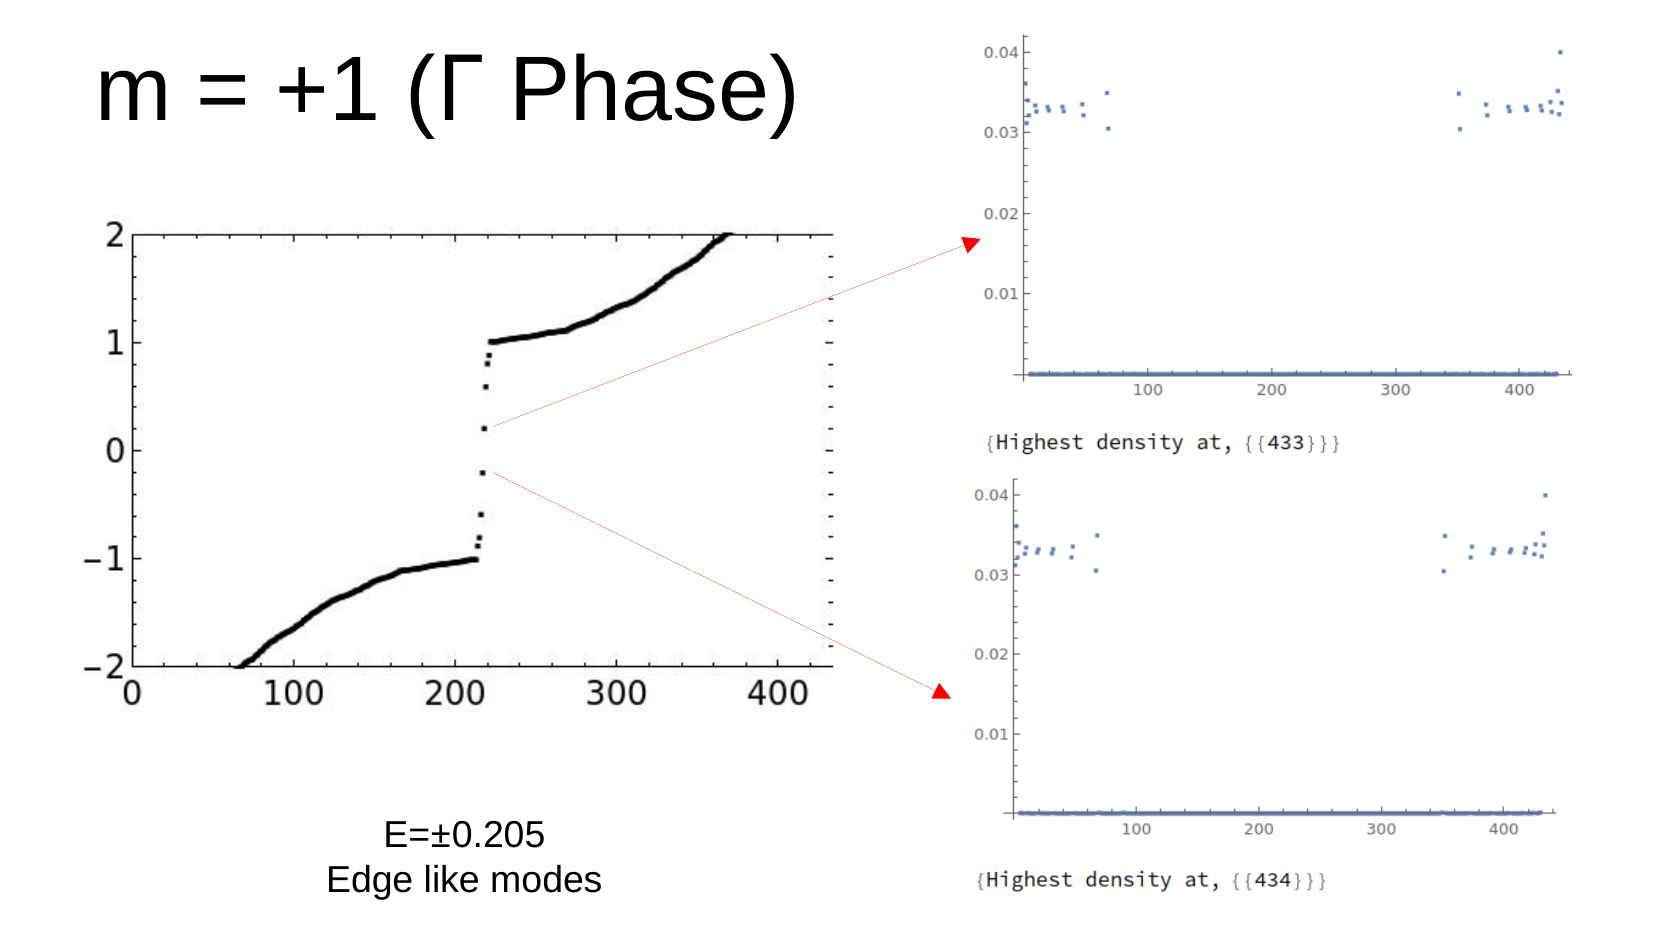

# m = +1 (Γ Phase)
E=±0.205
Edge like modes